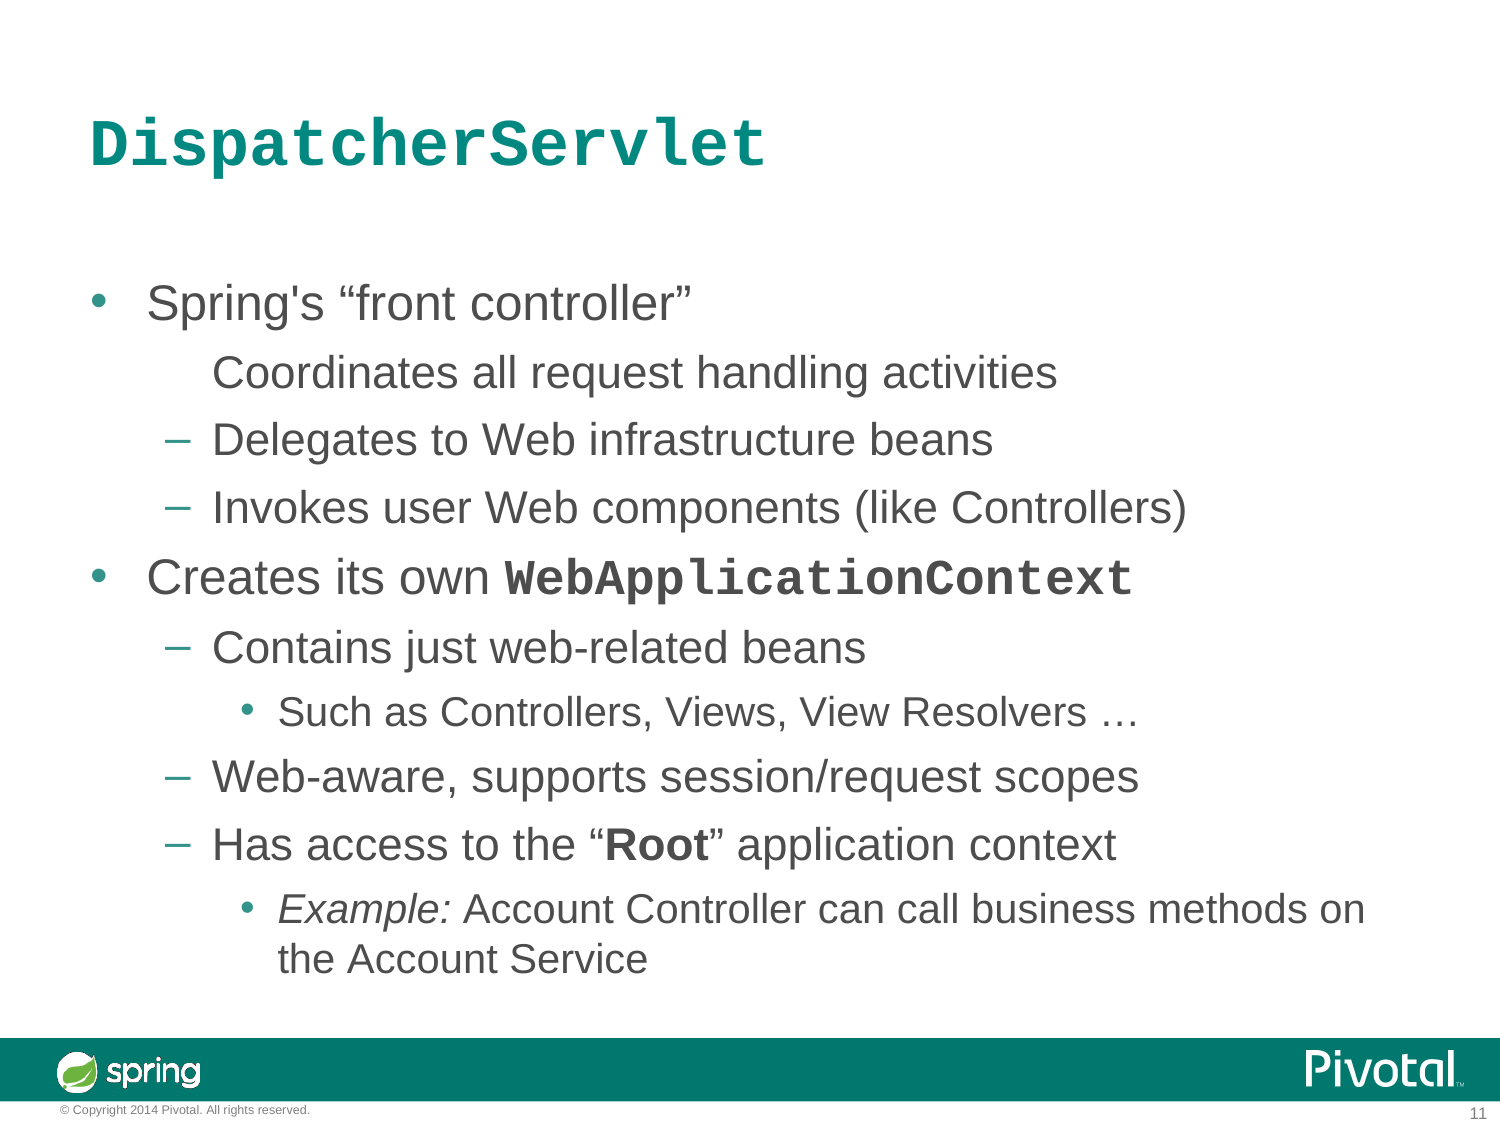

# DispatcherServlet
Spring's “front controller”
Coordinates all request handling activities
Delegates to Web infrastructure beans
Invokes user Web components (like Controllers)
Creates its own WebApplicationContext
Contains just web-related beans
Such as Controllers, Views, View Resolvers …
Web-aware, supports session/request scopes
Has access to the “Root” application context
Example: Account Controller can call business methods on the Account Service